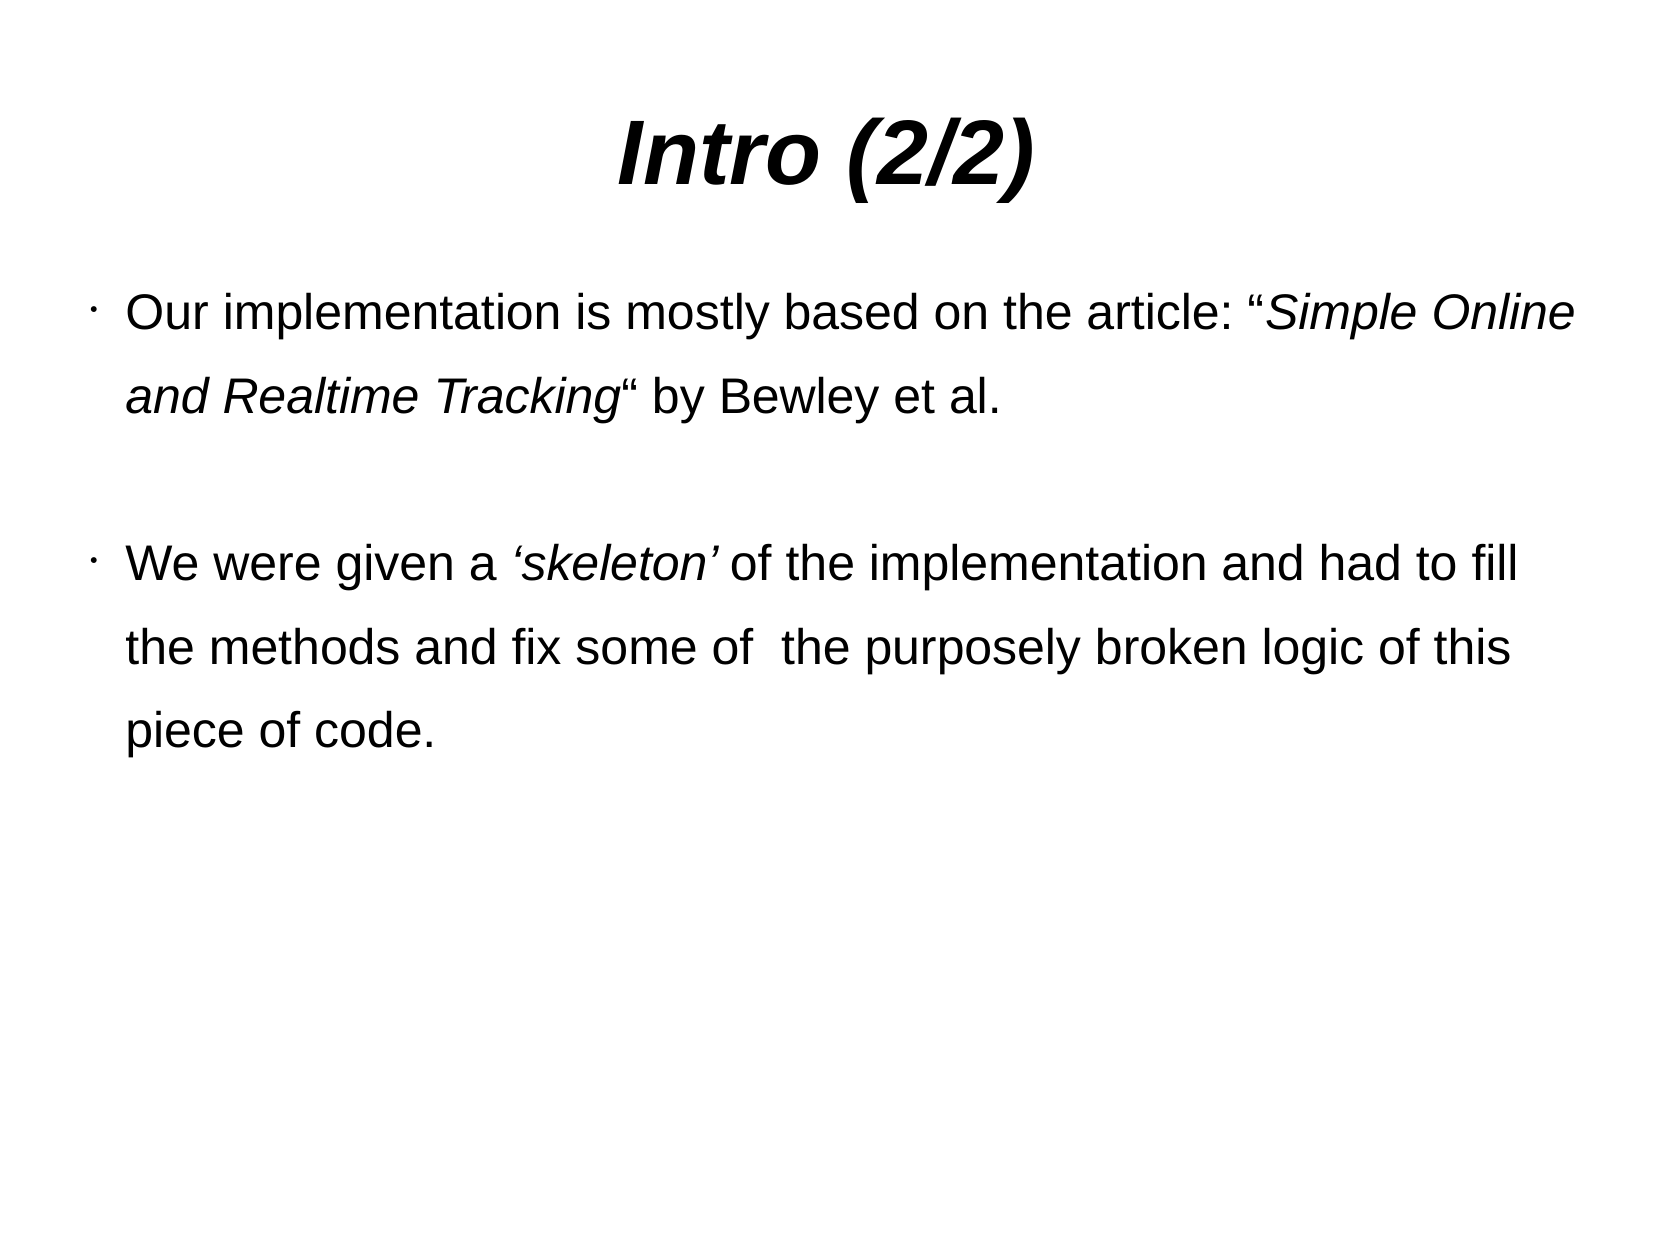

# Intro (2/2)
Our implementation is mostly based on the article: “Simple Online and Realtime Tracking“ by Bewley et al.
We were given a ‘skeleton’ of the implementation and had to fill the methods and fix some of the purposely broken logic of this piece of code.